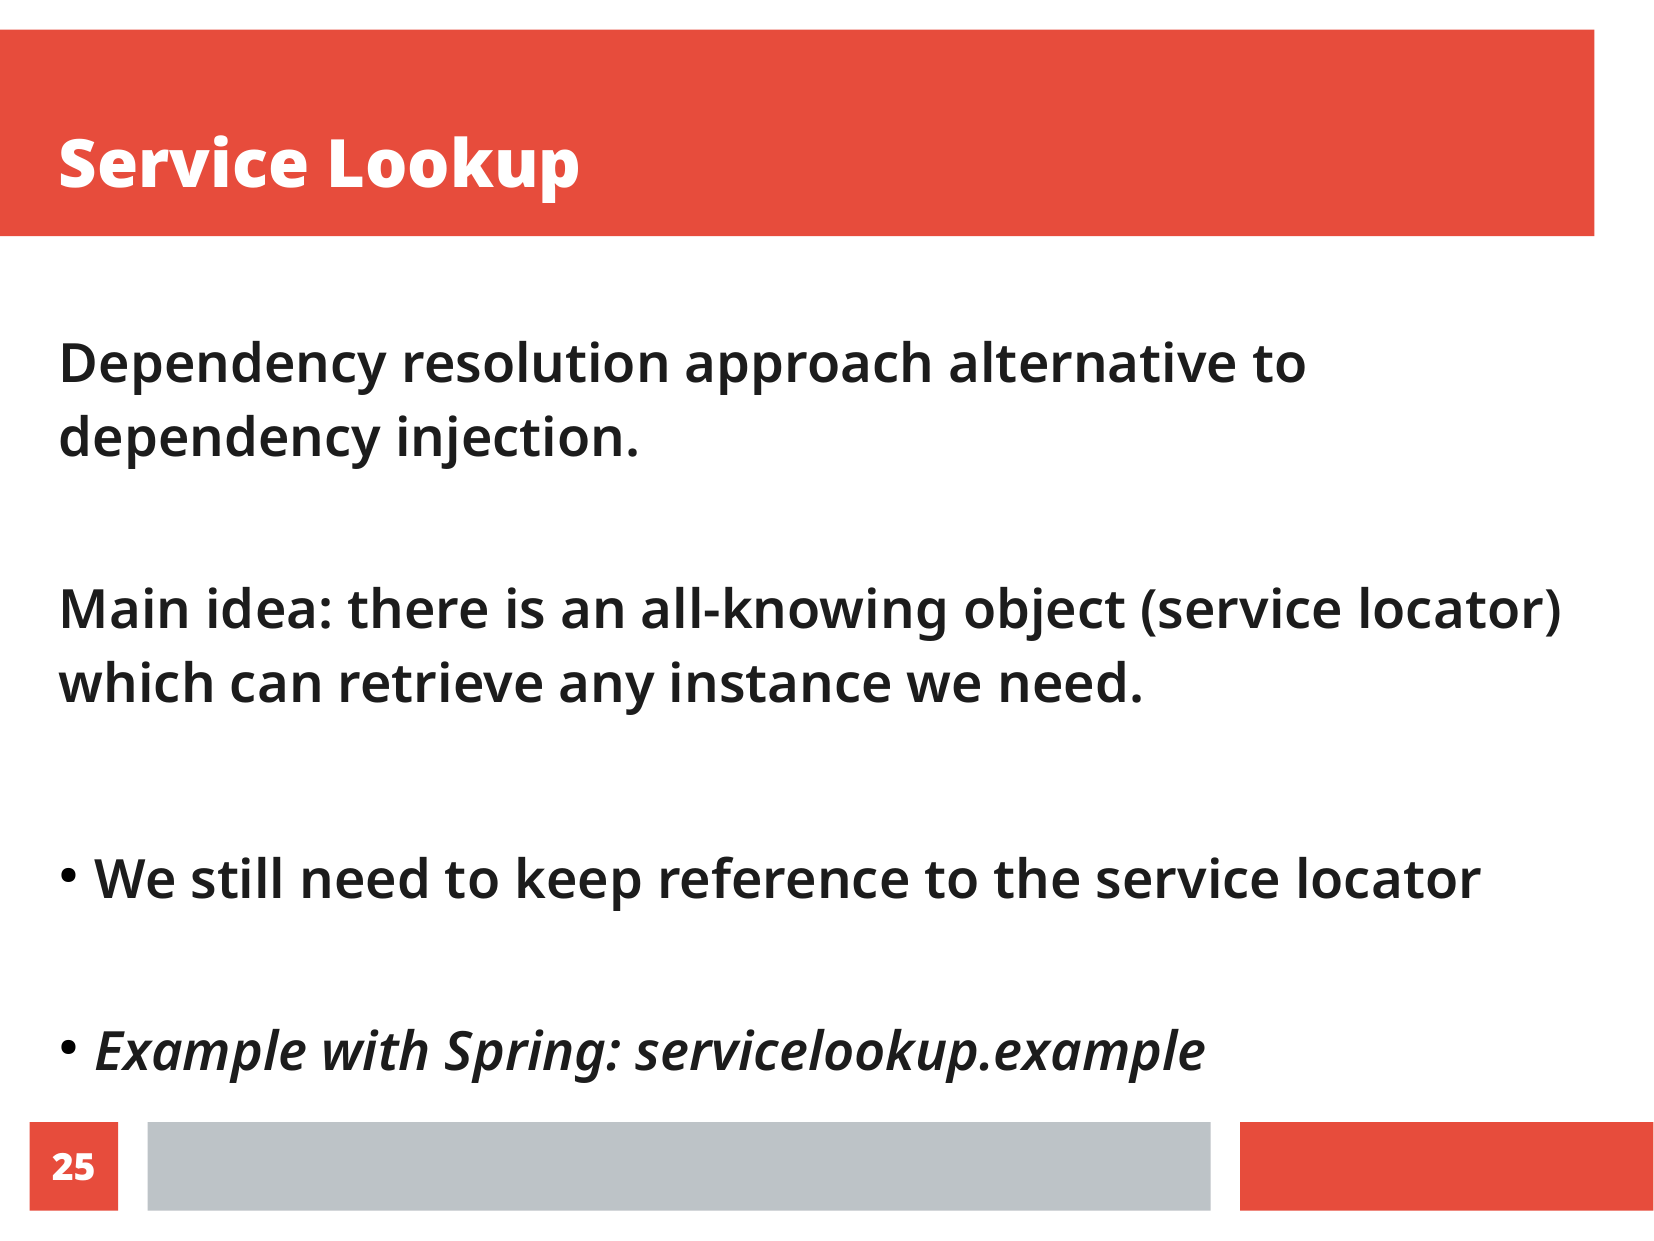

# Service Lookup
Dependency resolution approach alternative to dependency injection.
Main idea: there is an all-knowing object (service locator) which can retrieve any instance we need.
We still need to keep reference to the service locator
Example with Spring: servicelookup.example
25